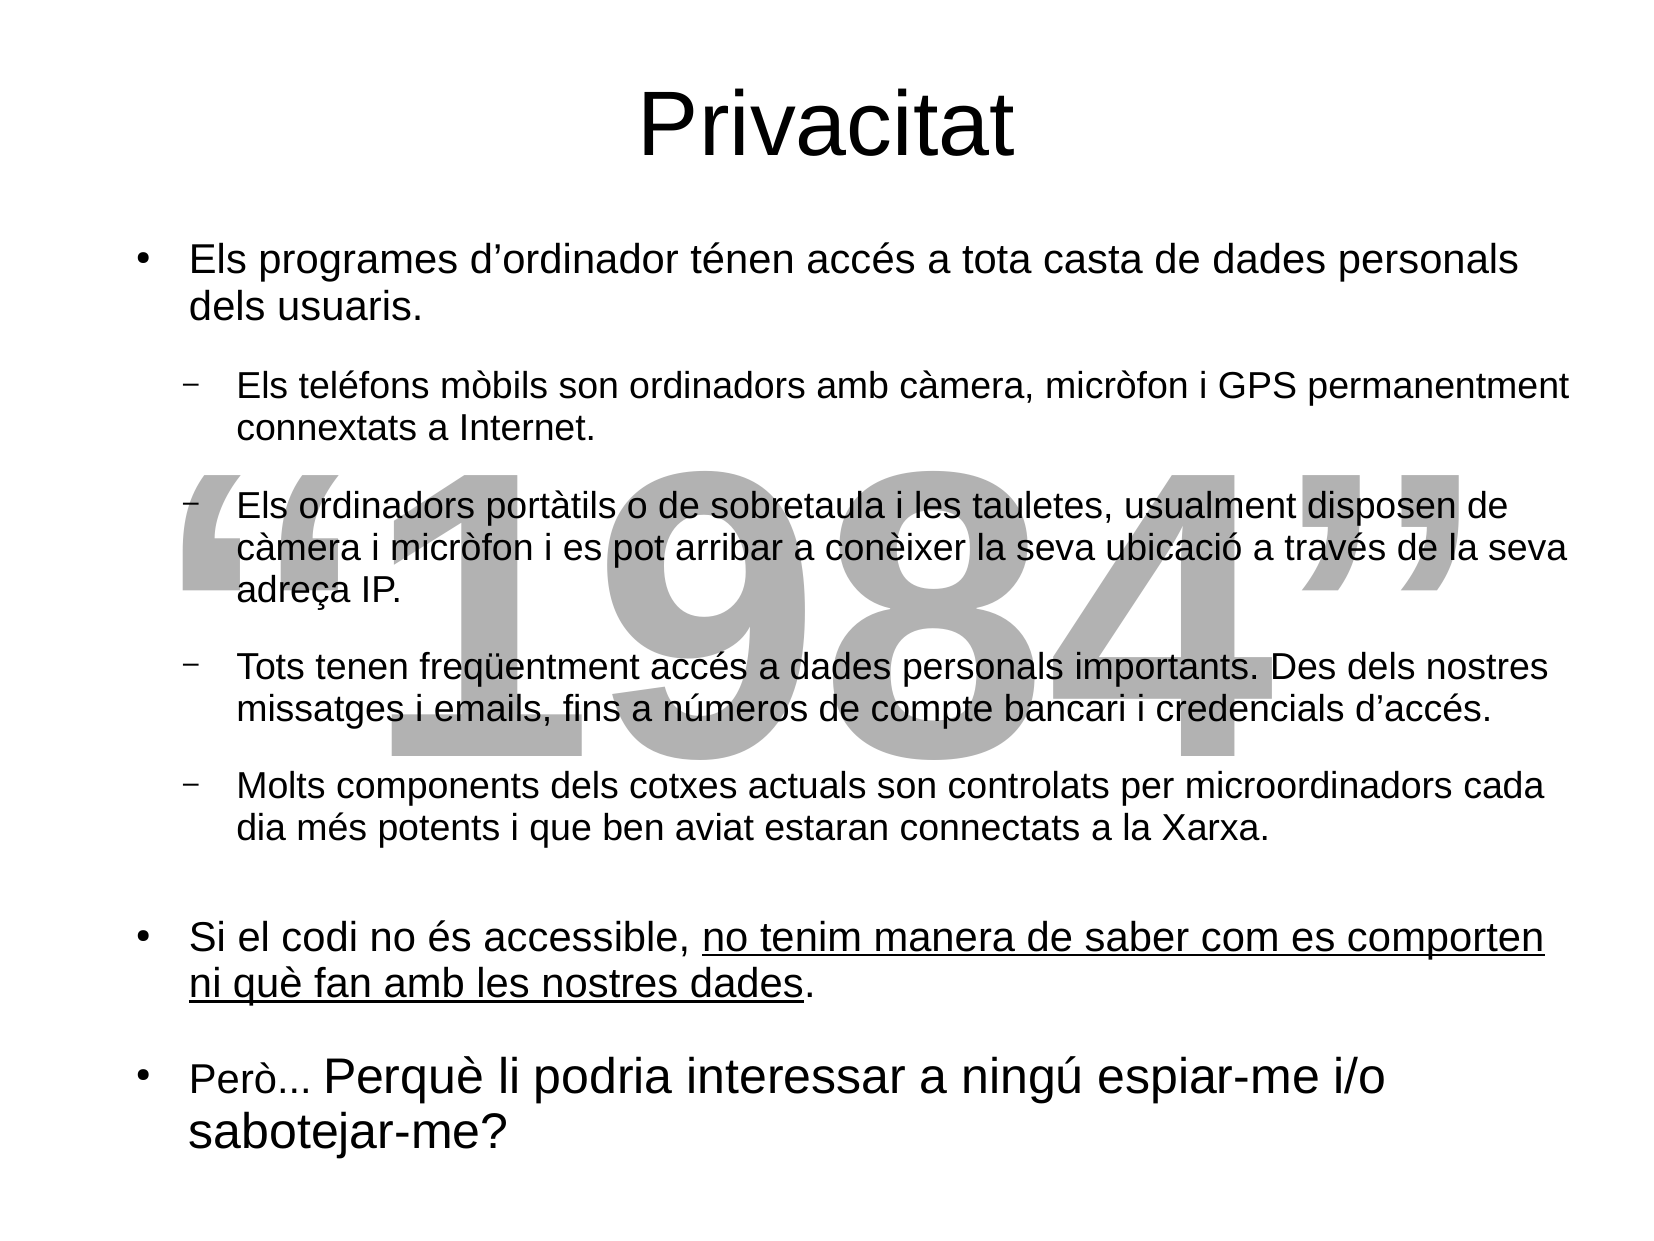

# Privacitat
Els programes d’ordinador ténen accés a tota casta de dades personals dels usuaris.
Els teléfons mòbils son ordinadors amb càmera, micròfon i GPS permanentment connextats a Internet.
Els ordinadors portàtils o de sobretaula i les tauletes, usualment disposen de càmera i micròfon i es pot arribar a conèixer la seva ubicació a través de la seva adreça IP.
Tots tenen freqüentment accés a dades personals importants. Des dels nostres missatges i emails, fins a números de compte bancari i credencials d’accés.
Molts components dels cotxes actuals son controlats per microordinadors cada dia més potents i que ben aviat estaran connectats a la Xarxa.
Si el codi no és accessible, no tenim manera de saber com es comporten ni què fan amb les nostres dades.
Però... Perquè li podria interessar a ningú espiar-me i/o sabotejar-me?
‘‘1984’’